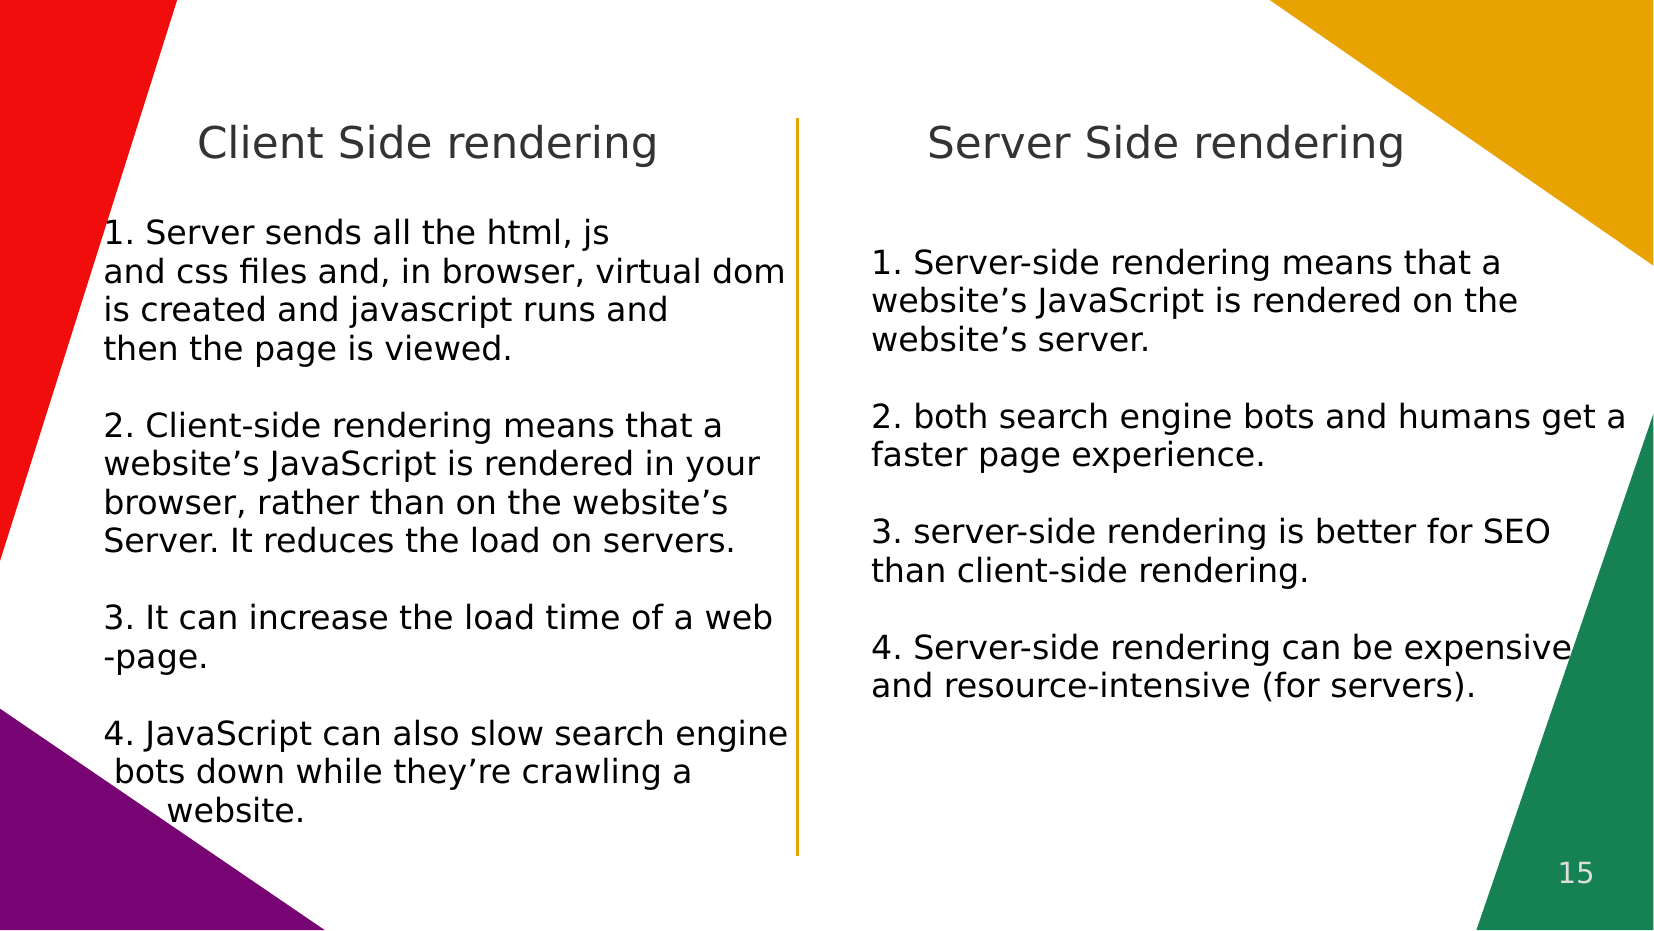

# Client Side rendering
Server Side rendering
1. Server sends all the html, js
and css files and, in browser, virtual dom
is created and javascript runs and
then the page is viewed.
2. Client-side rendering means that a
website’s JavaScript is rendered in your
browser, rather than on the website’s
Server. It reduces the load on servers.
3. It can increase the load time of a web
-page.
4. JavaScript can also slow search engine
 bots down while they’re crawling a
 website.
1. Server-side rendering means that a
website’s JavaScript is rendered on the
website’s server.
2. both search engine bots and humans get a
faster page experience.
3. server-side rendering is better for SEO
than client-side rendering.
4. Server-side rendering can be expensive
and resource-intensive (for servers).
15